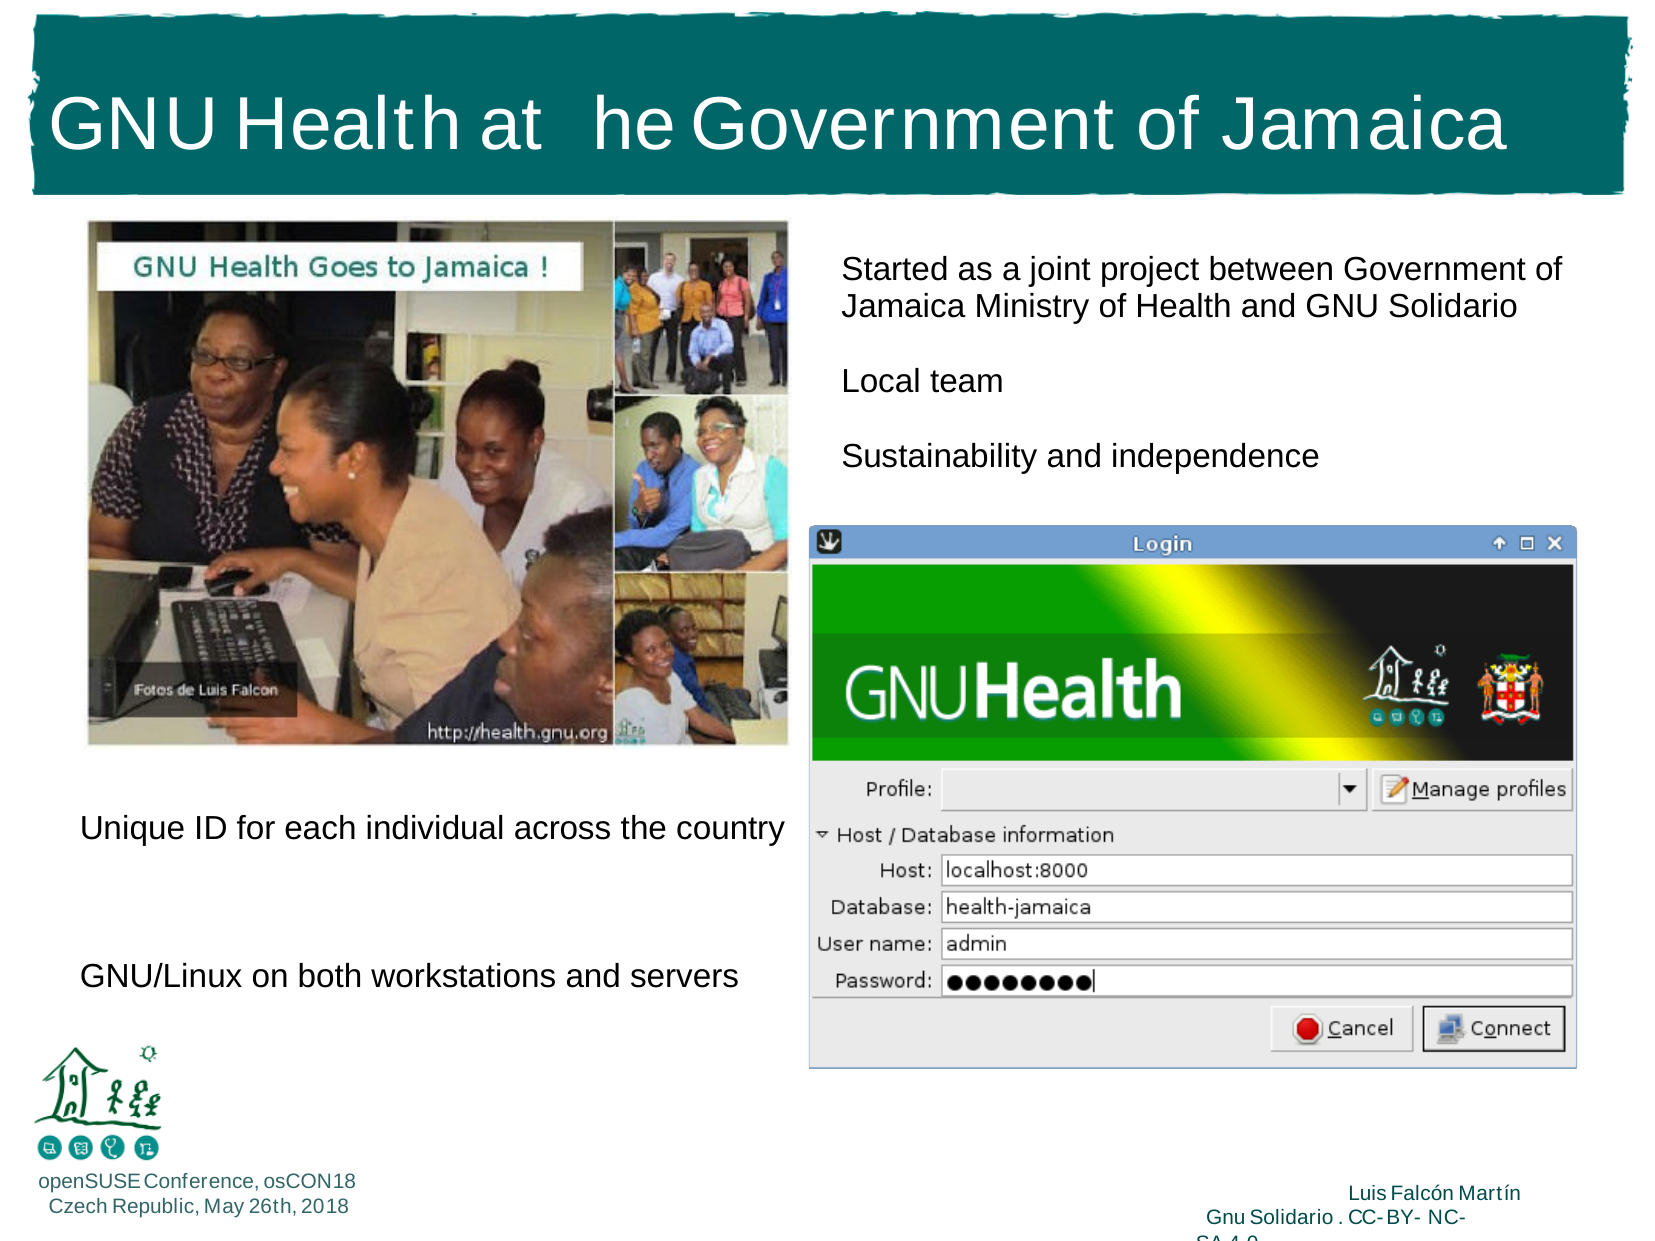

# GNUHealthatheGovernmentofJamaica
Started as a joint project between Government of Jamaica Ministry of Health and GNU Solidario
Local team
Sustainability and independence
Unique ID for each individual across the country
GNU/Linux on both workstations and servers
openSUSEConference,osCON18 CzechRepublic,May26th,2018
LuisFalcónMartín GnuSolidario.CC-BY-NC-SA4.0